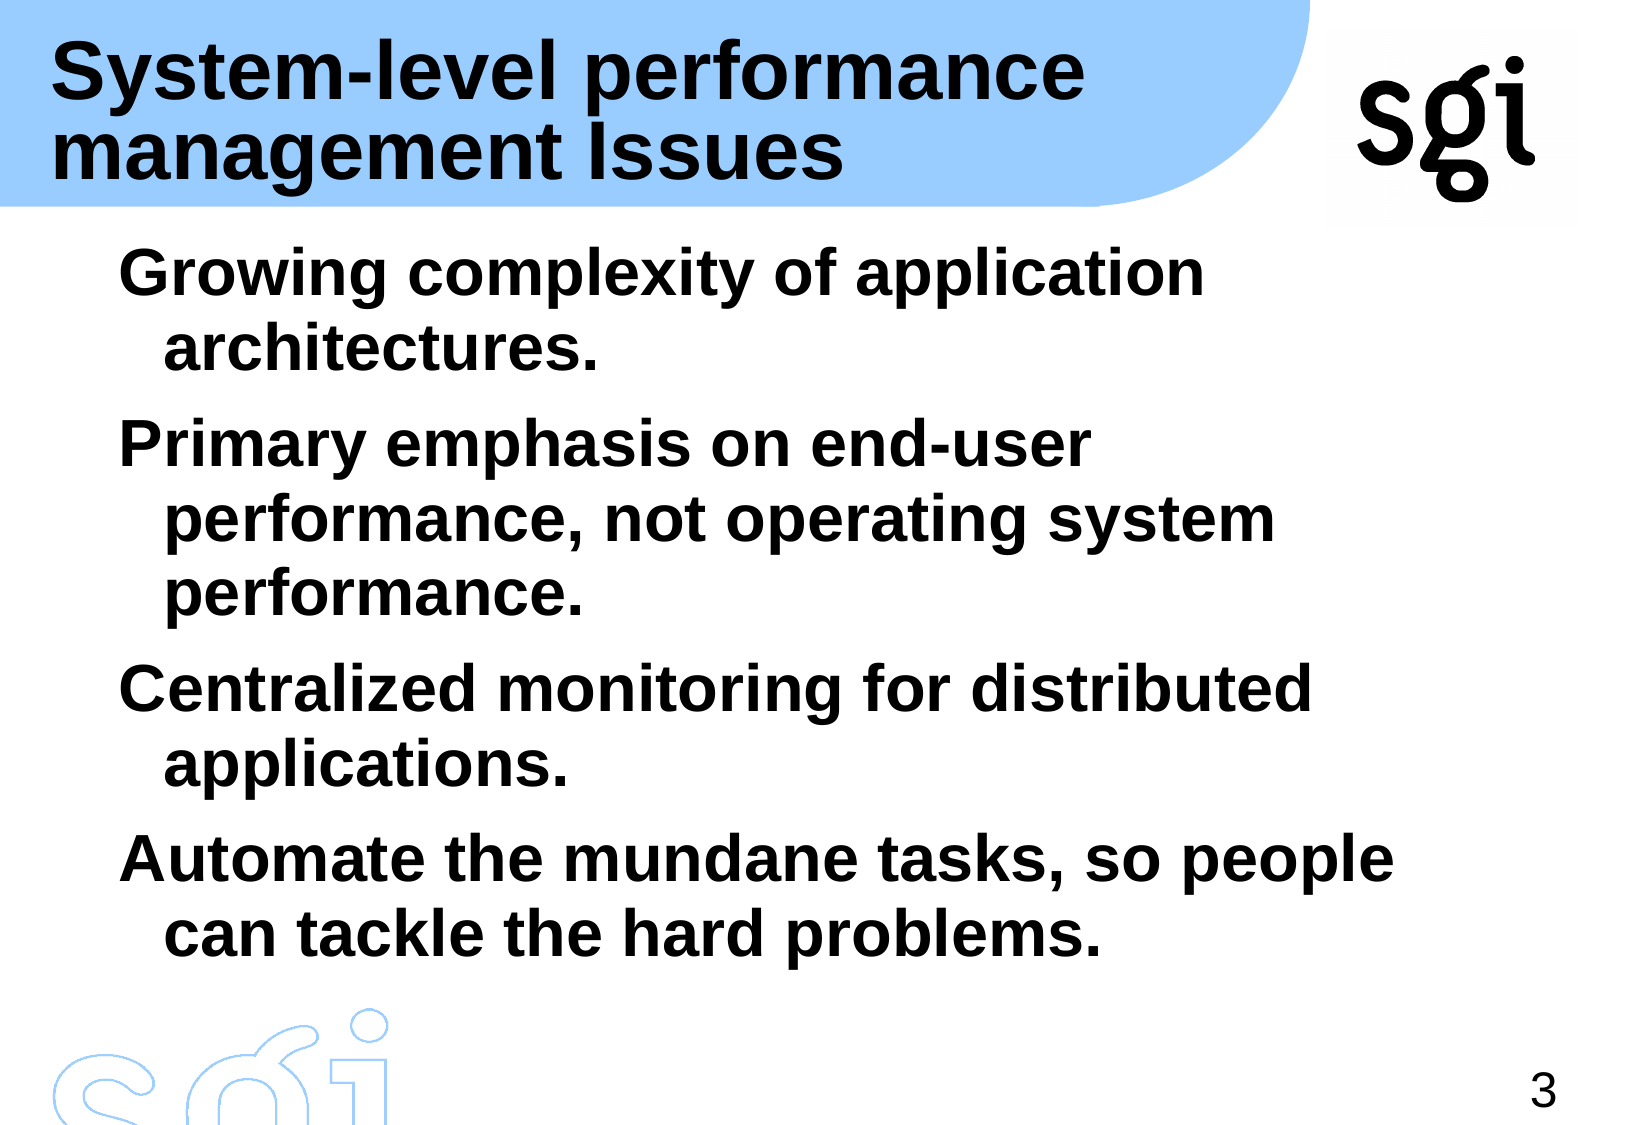

# System-level performance management Issues
Growing complexity of application architectures.
Primary emphasis on end-user performance, not operating system performance.
Centralized monitoring for distributed applications.
Automate the mundane tasks, so people can tackle the hard problems.